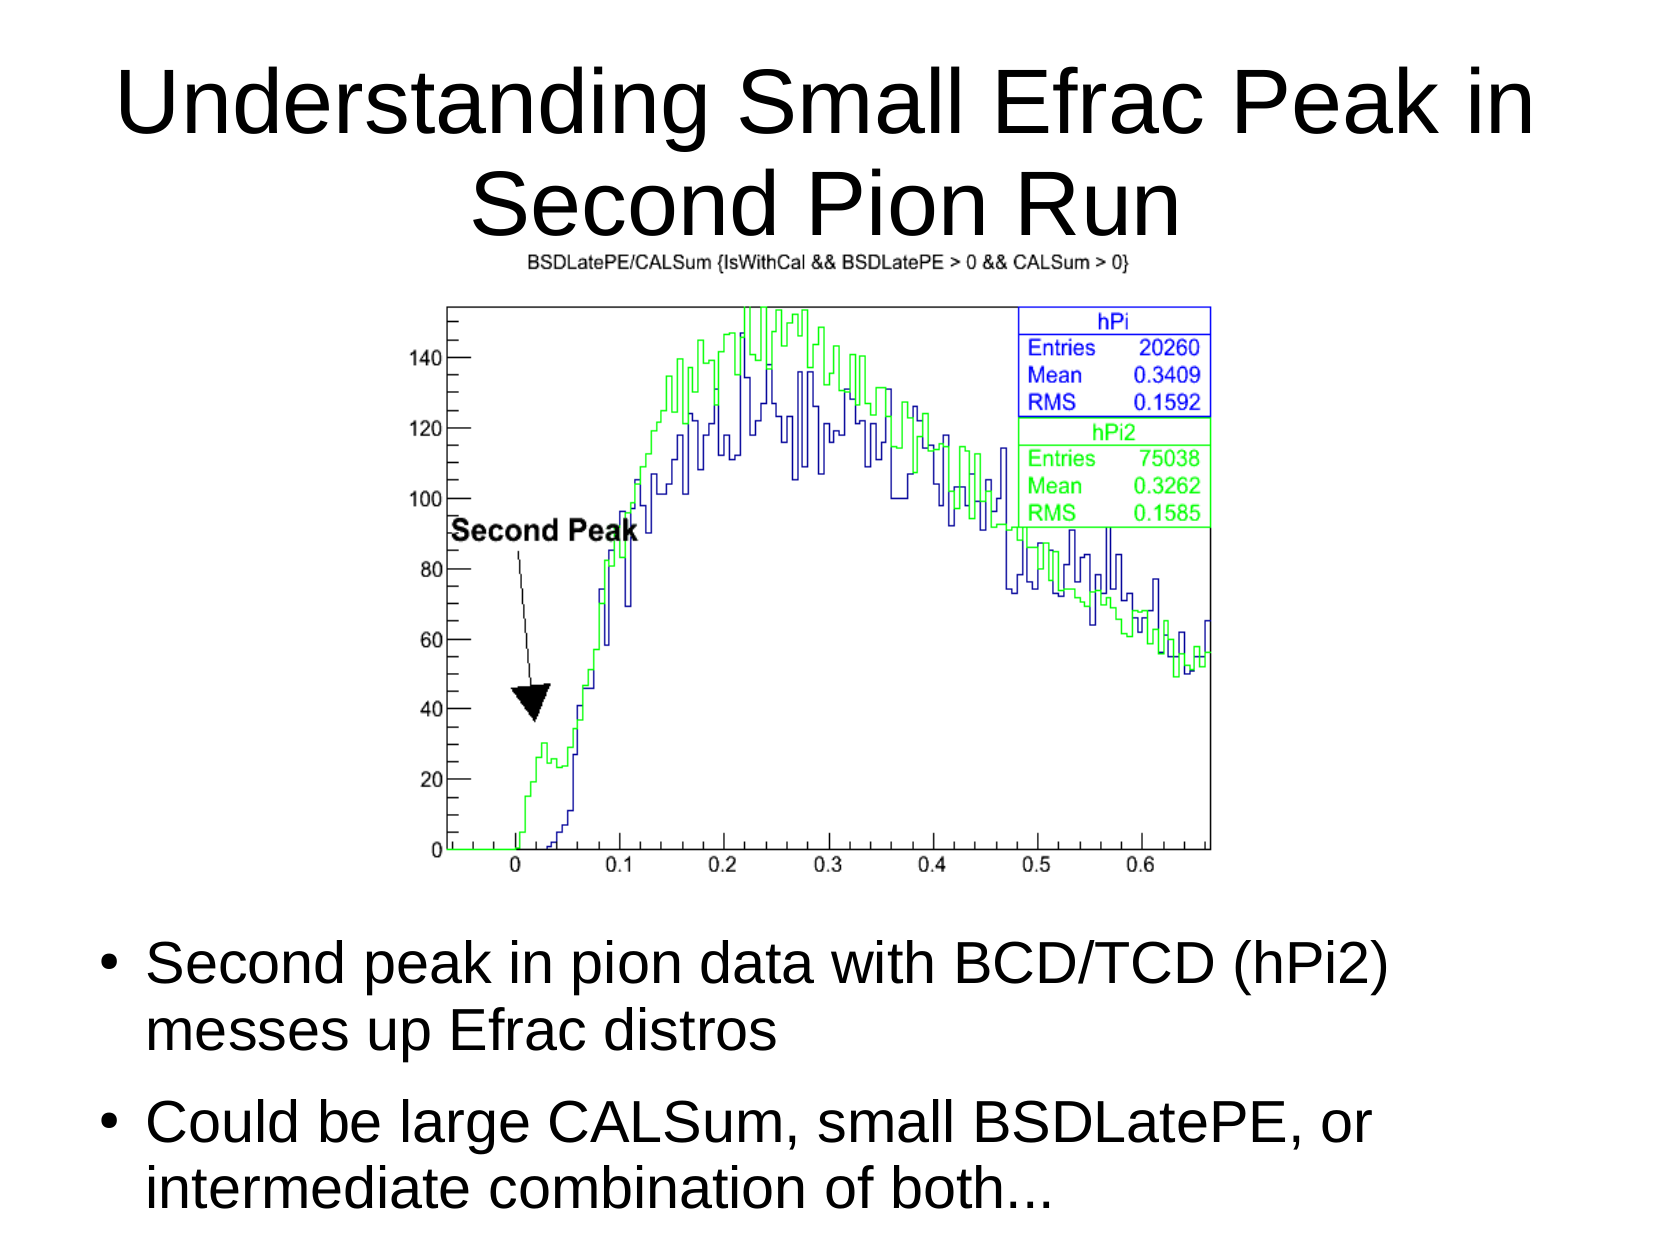

# Understanding Small Efrac Peak in Second Pion Run
Second peak in pion data with BCD/TCD (hPi2) messes up Efrac distros
Could be large CALSum, small BSDLatePE, or intermediate combination of both...